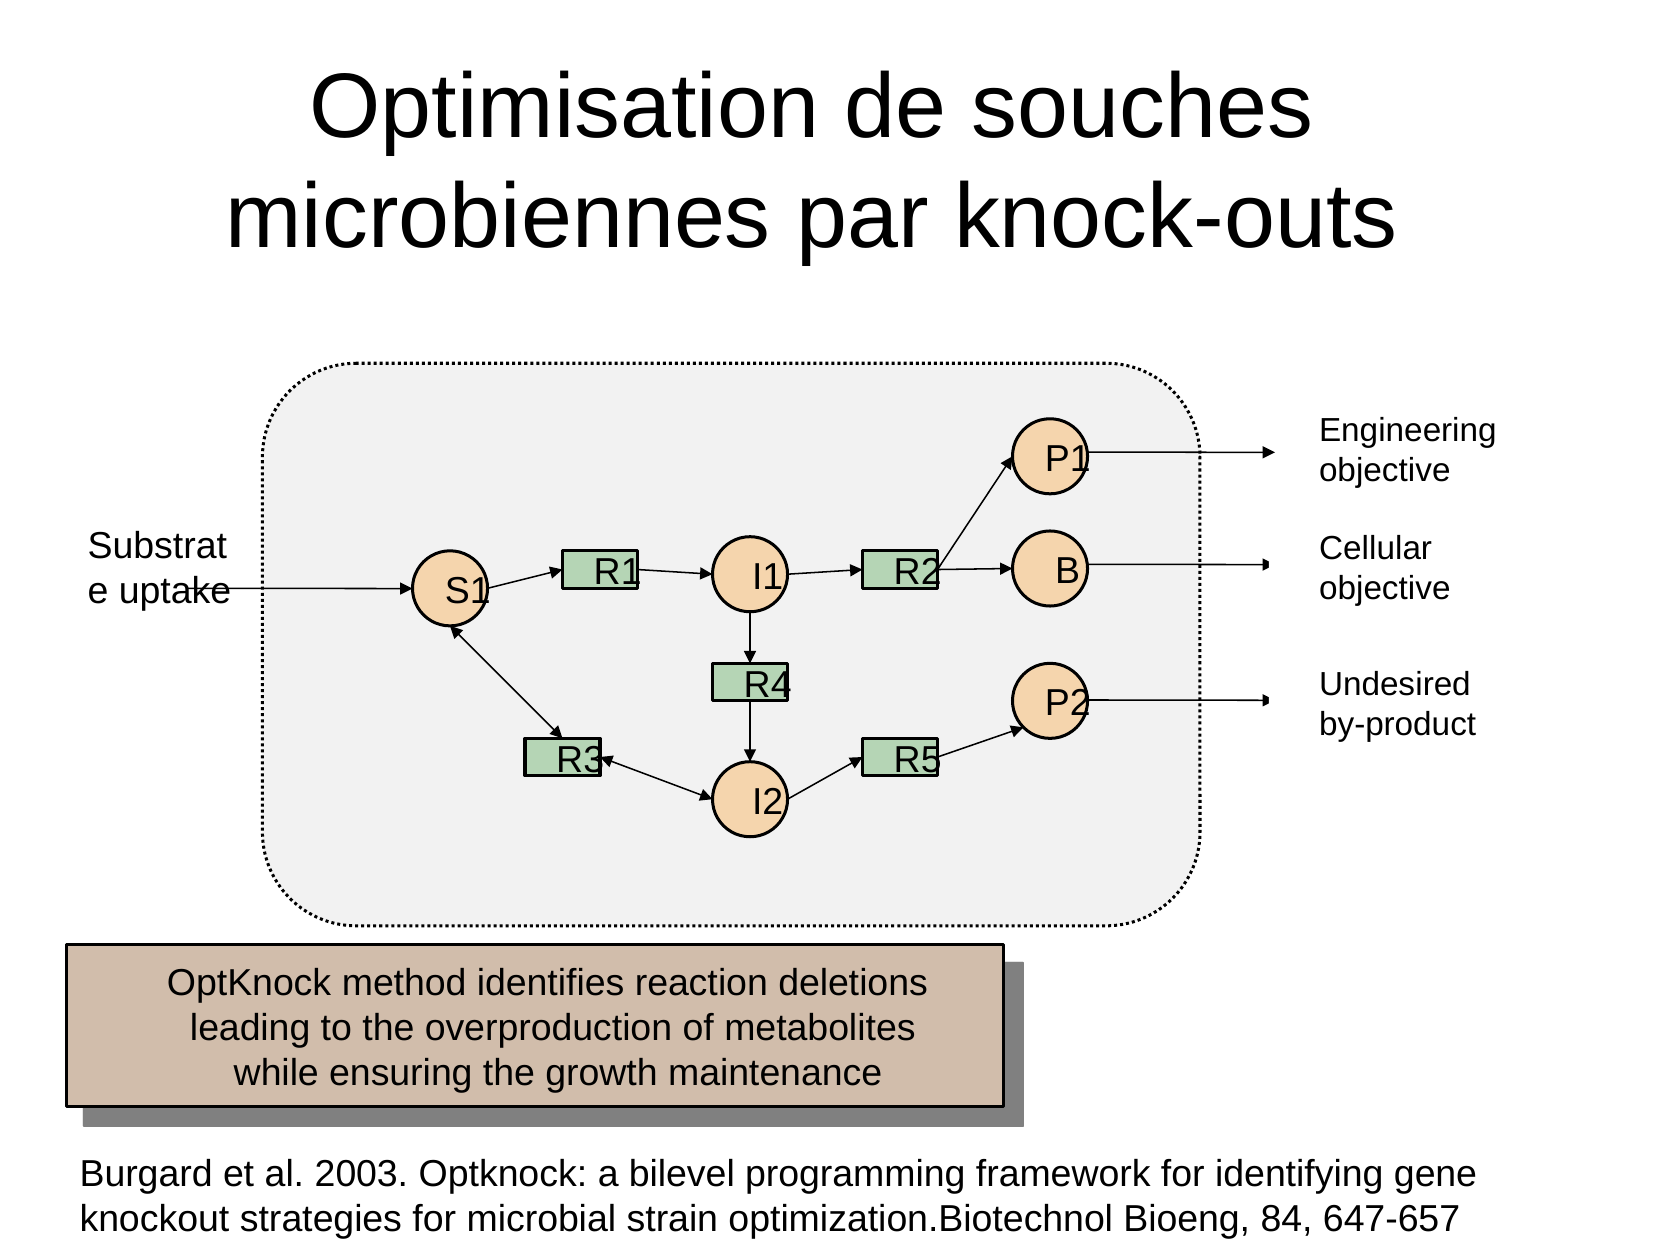

# Optimisation de souches microbiennes par knock-outs
Engineering
objective
P1
Substrate uptake
Cellular
objective
B
I1
S1
R1
R2
Undesired
by-product
R4
P2
R3
R5
I2
OptKnock method identifies reaction deletions
leading to the overproduction of metabolites
 while ensuring the growth maintenance
Burgard et al. 2003. Optknock: a bilevel programming framework for identifying gene knockout strategies for microbial strain optimization.Biotechnol Bioeng, 84, 647-657